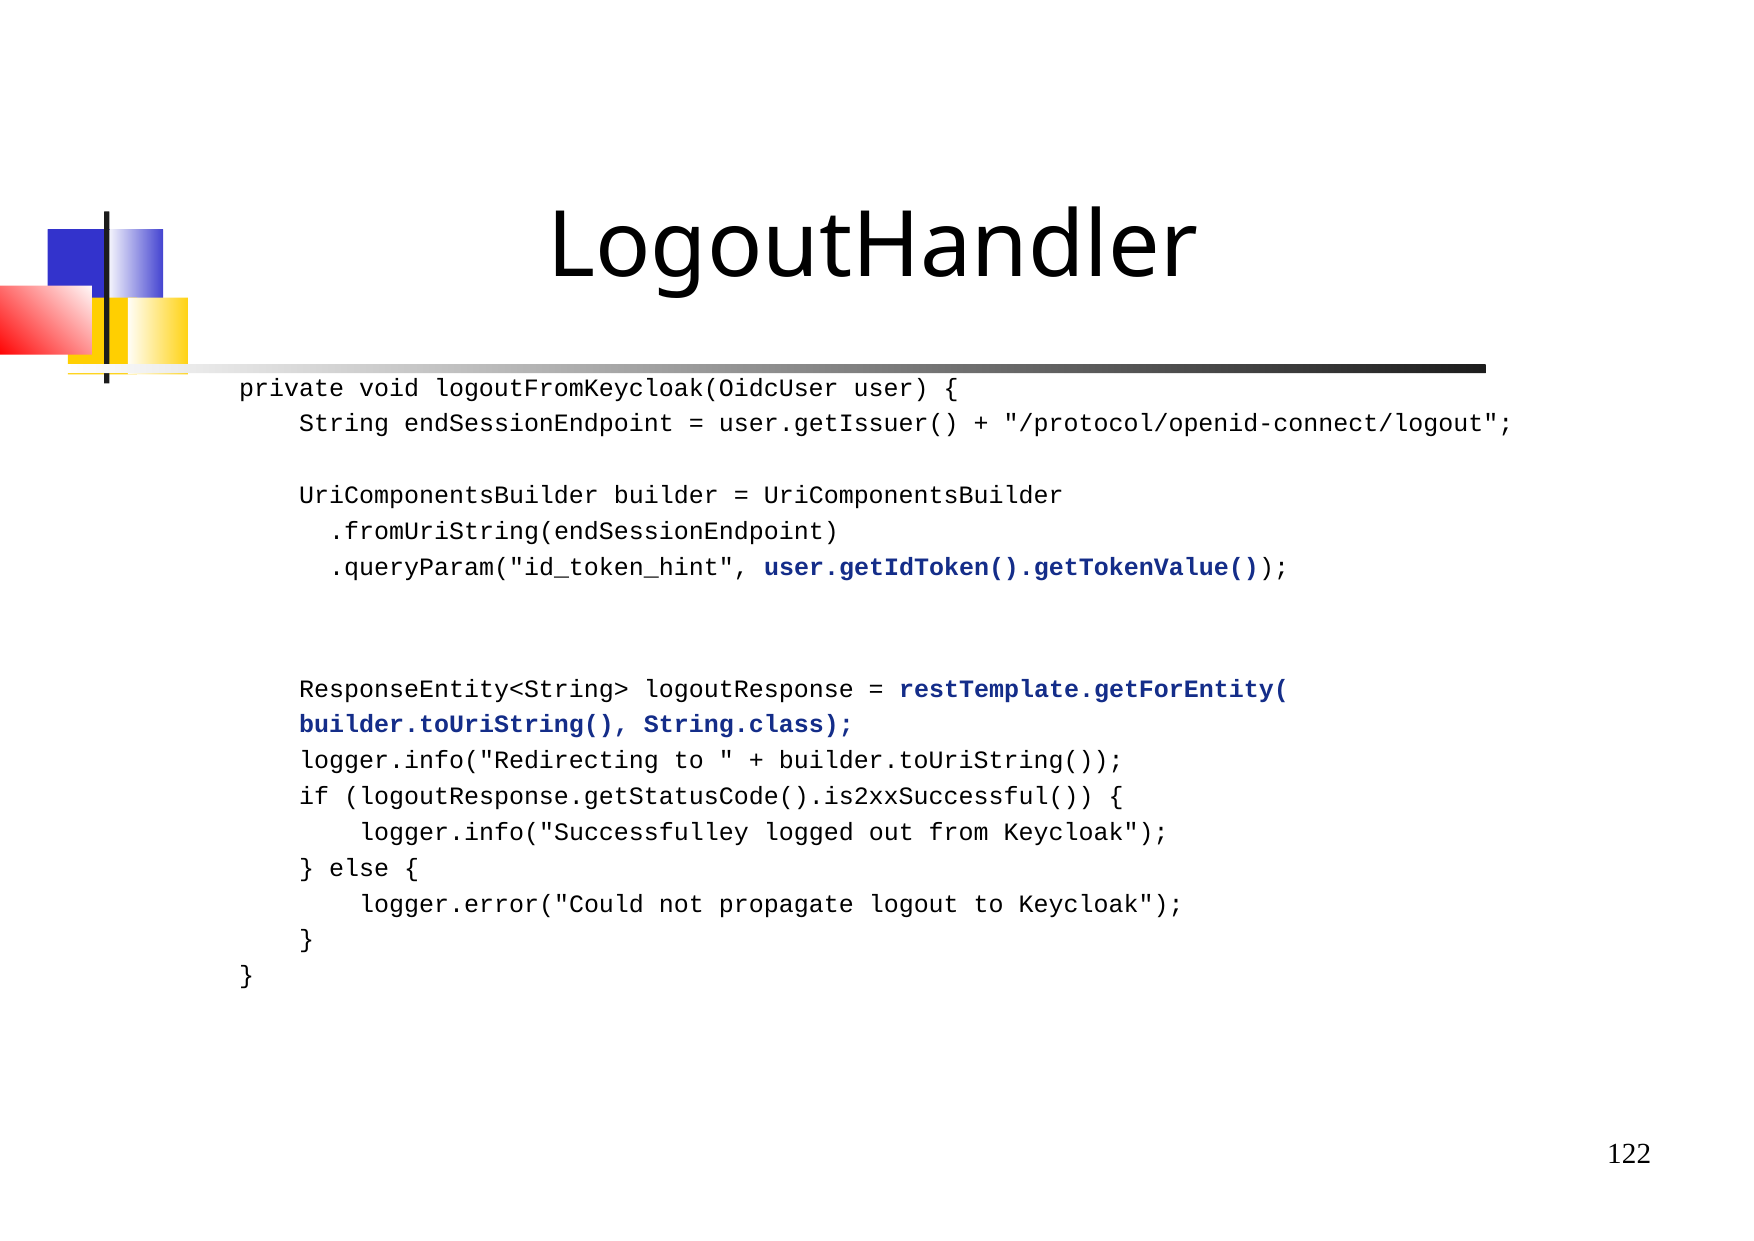

# LogoutHandler
 private void logoutFromKeycloak(OidcUser user) {
 String endSessionEndpoint = user.getIssuer() + "/protocol/openid-connect/logout";
 UriComponentsBuilder builder = UriComponentsBuilder
 .fromUriString(endSessionEndpoint)
 .queryParam("id_token_hint", user.getIdToken().getTokenValue());
 ResponseEntity<String> logoutResponse = restTemplate.getForEntity(
 builder.toUriString(), String.class);
 logger.info("Redirecting to " + builder.toUriString());
 if (logoutResponse.getStatusCode().is2xxSuccessful()) {
 logger.info("Successfulley logged out from Keycloak");
 } else {
 logger.error("Could not propagate logout to Keycloak");
 }
 }